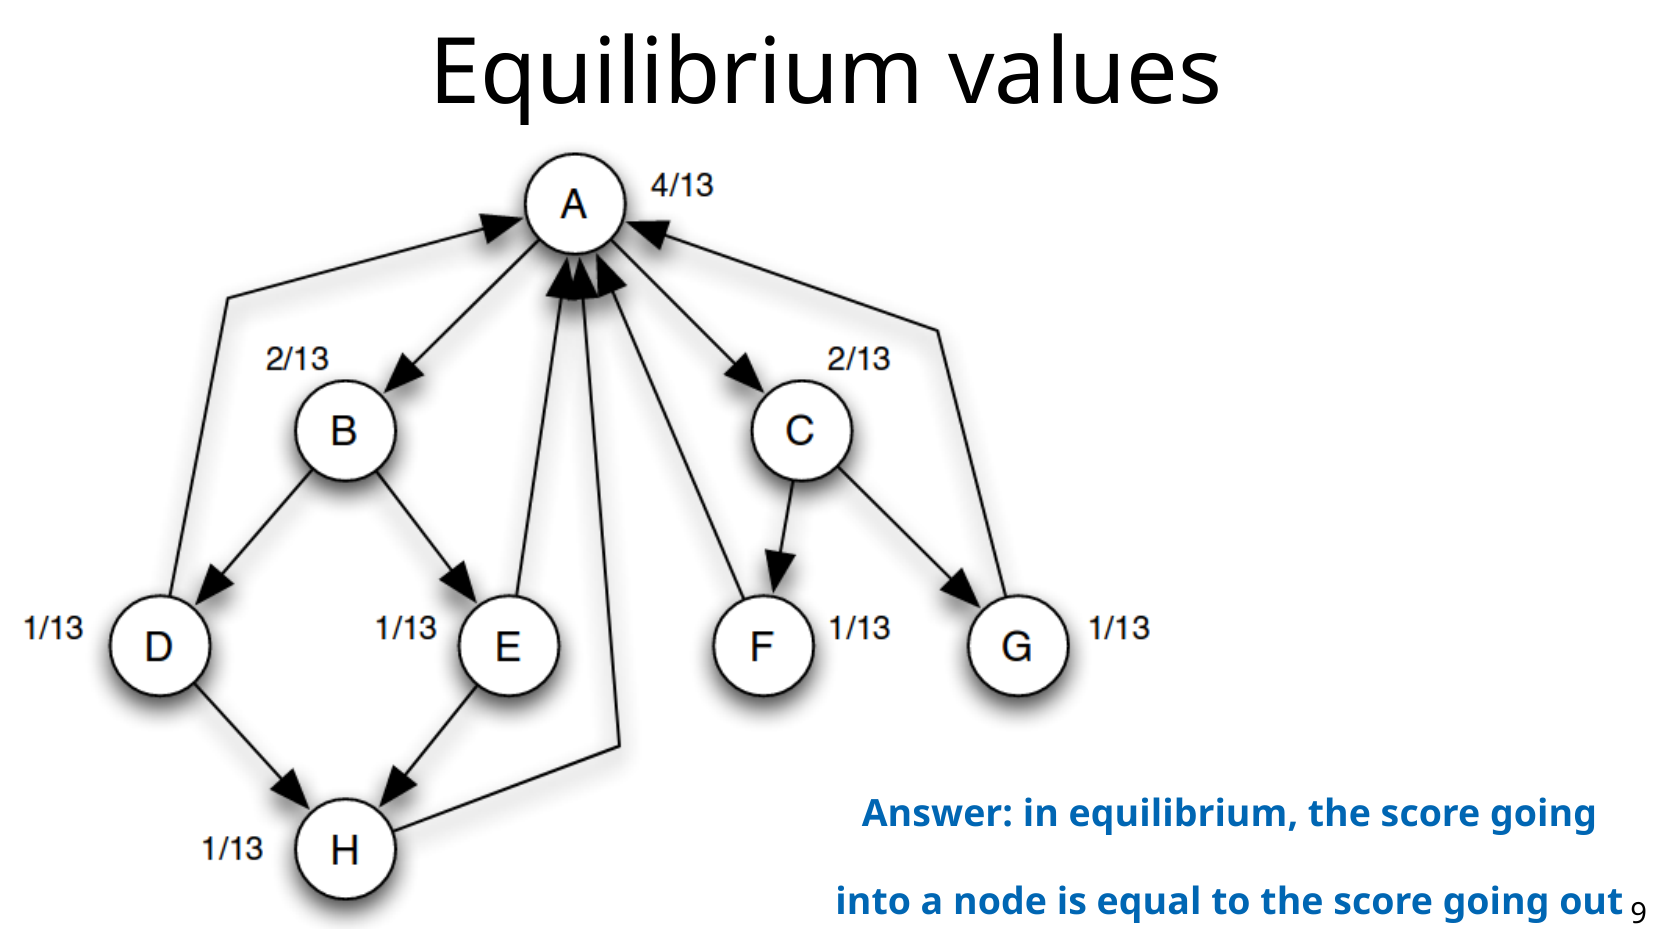

# Equilibrium values
Answer: in equilibrium, the score going
into a node is equal to the score going out
9